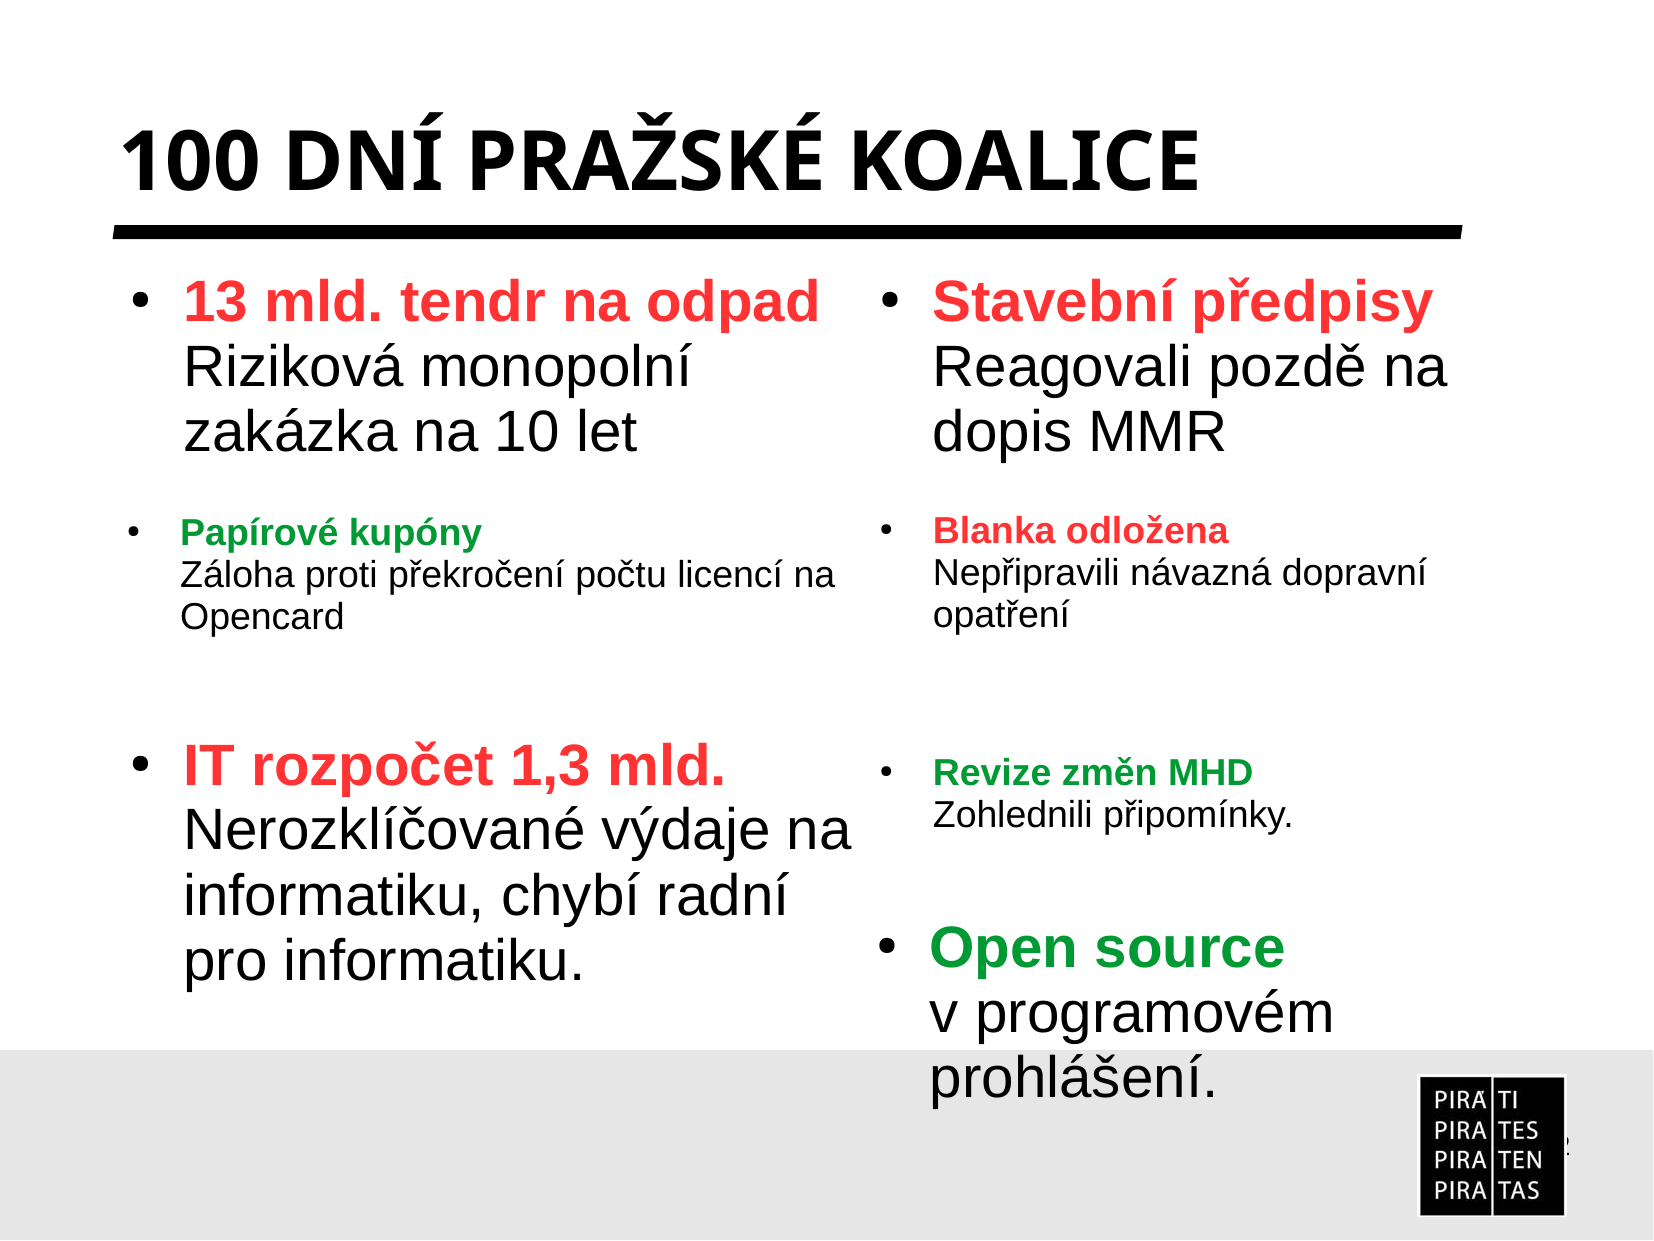

# 100 DNÍ PRAŽSKÉ KOALICE
13 mld. tendr na odpad Riziková monopolní zakázka na 10 let
Stavební předpisy
Reagovali pozdě na dopis MMR
Blanka odložena
Nepřipravili návazná dopravní opatření
Papírové kupóny
Záloha proti překročení počtu licencí na Opencard
IT rozpočet 1,3 mld.
Nerozklíčované výdaje na informatiku, chybí radní pro informatiku.
Revize změn MHD
Zohlednili připomínky.
Open source v programovém prohlášení.